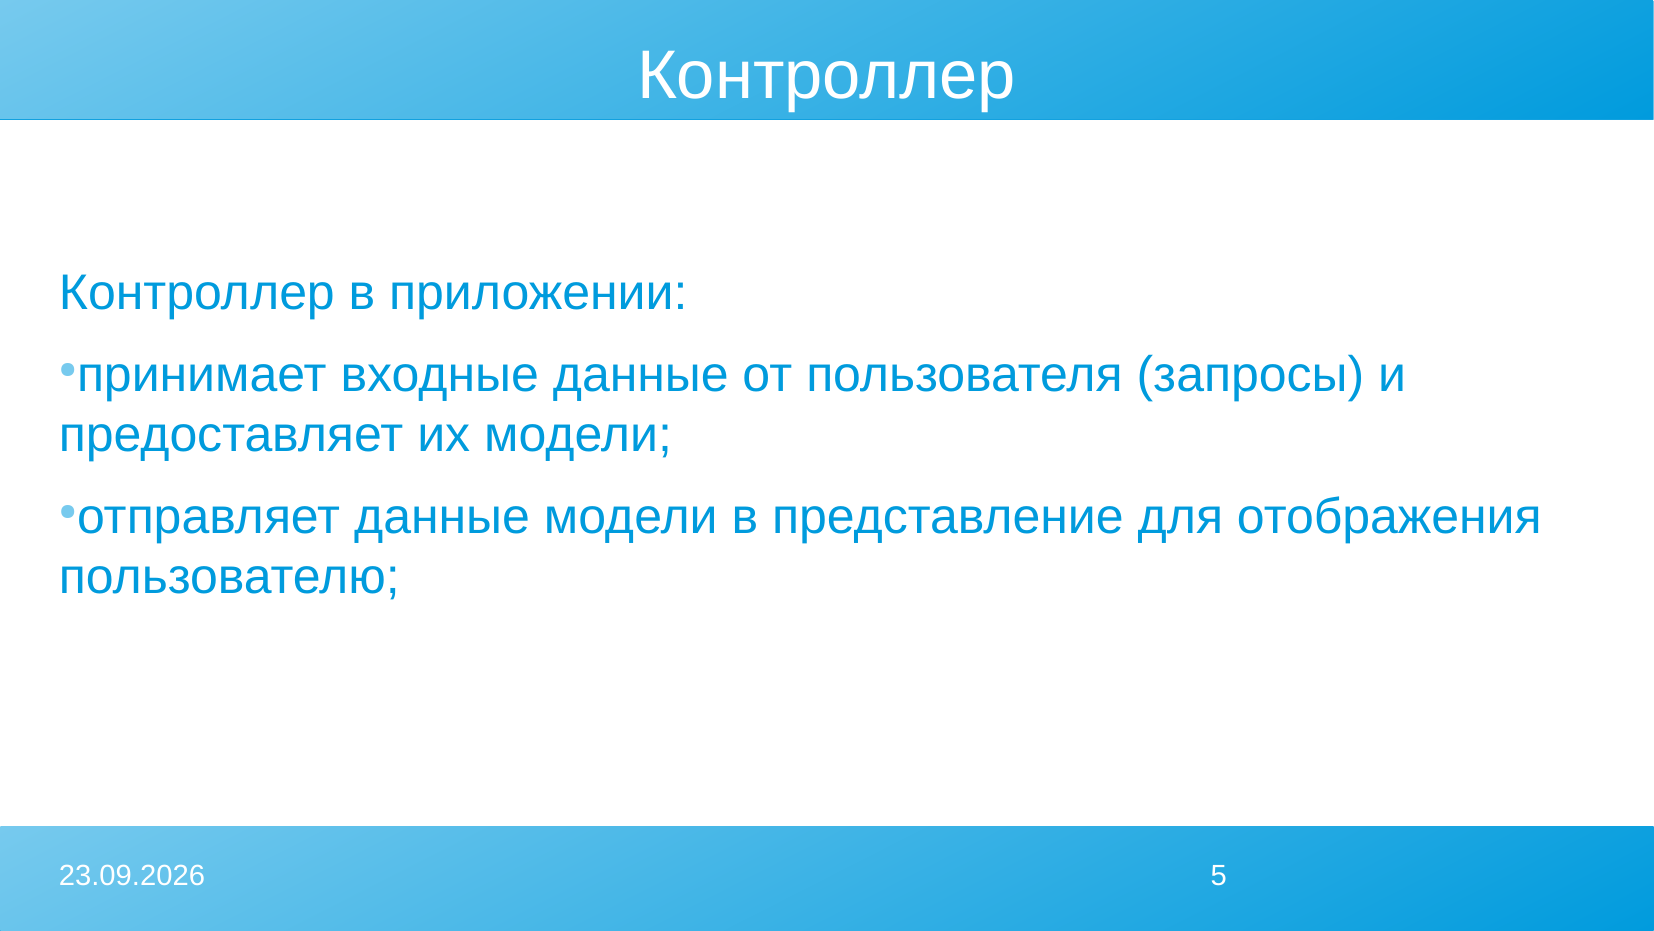

# Контроллер
Контроллер в приложении:
принимает входные данные от пользователя (запросы) и предоставляет их модели;
отправляет данные модели в представление для отображения пользователю;